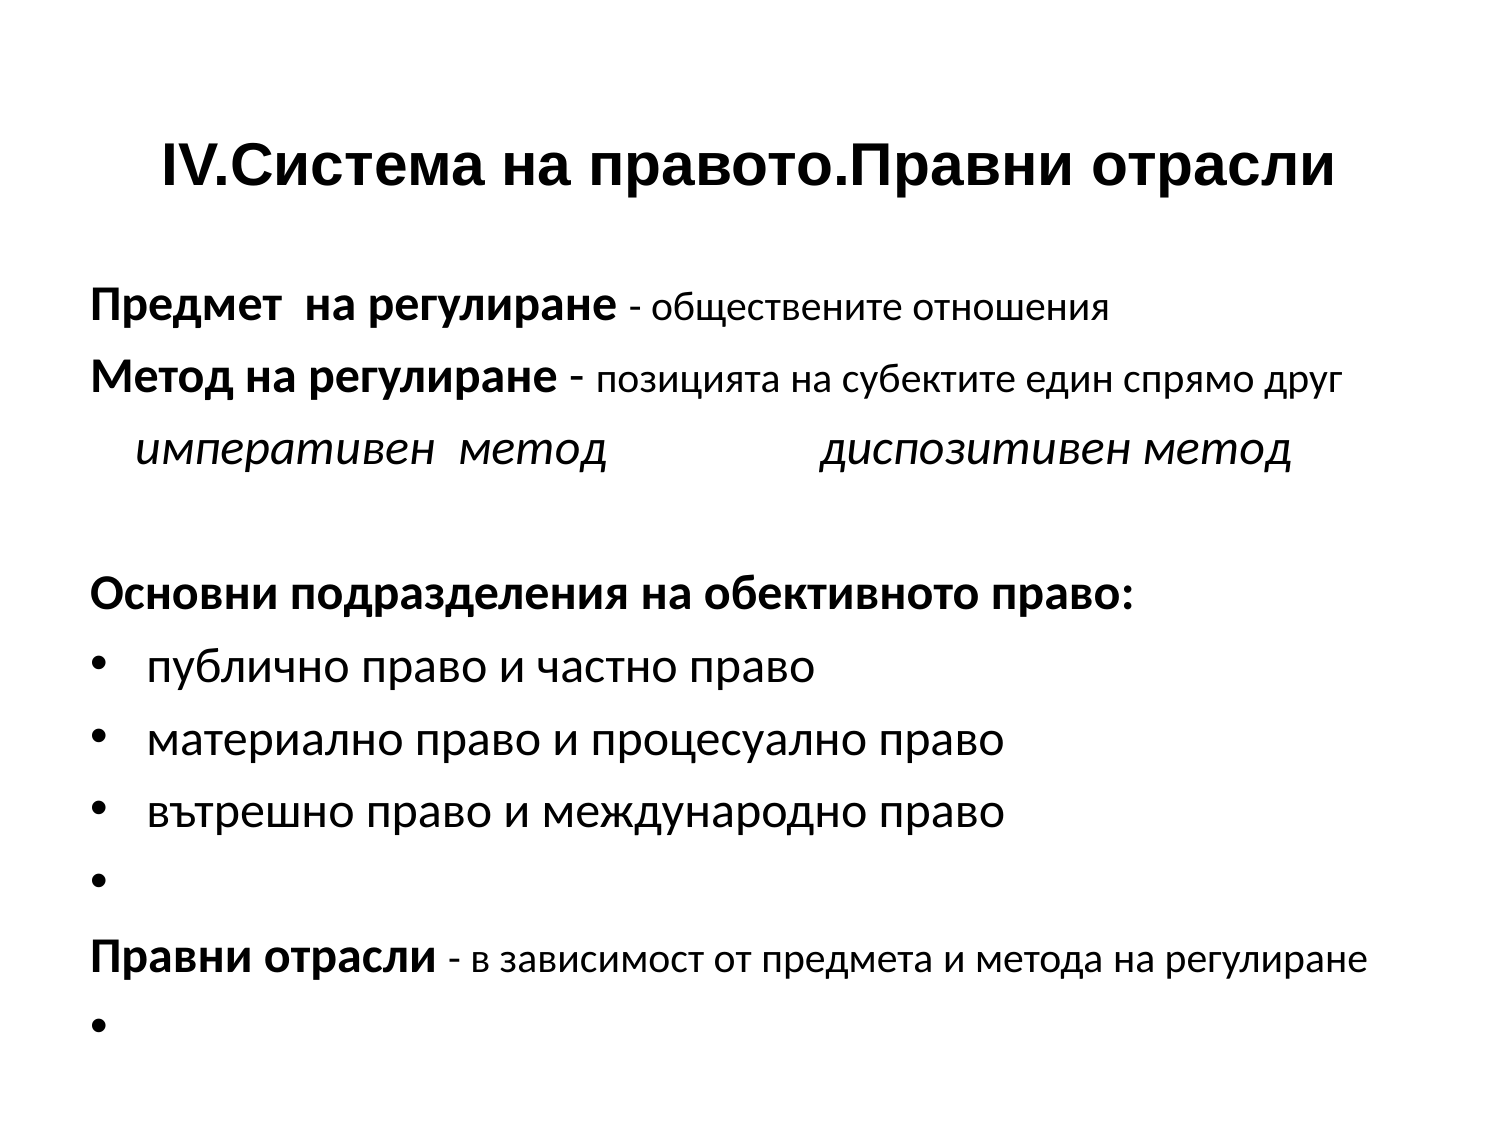

# ІV.Система на правото.Правни отрасли
Предмет на регулиране - обществените отношения
Метод на регулиране - позицията на субектите един спрямо друг
 императивен метод диспозитивен метод
Основни подразделения на обективното право:
публично право и частно право
материално право и процесуално право
вътрешно право и международно право
Правни отрасли - в зависимост от предмета и метода на регулиране